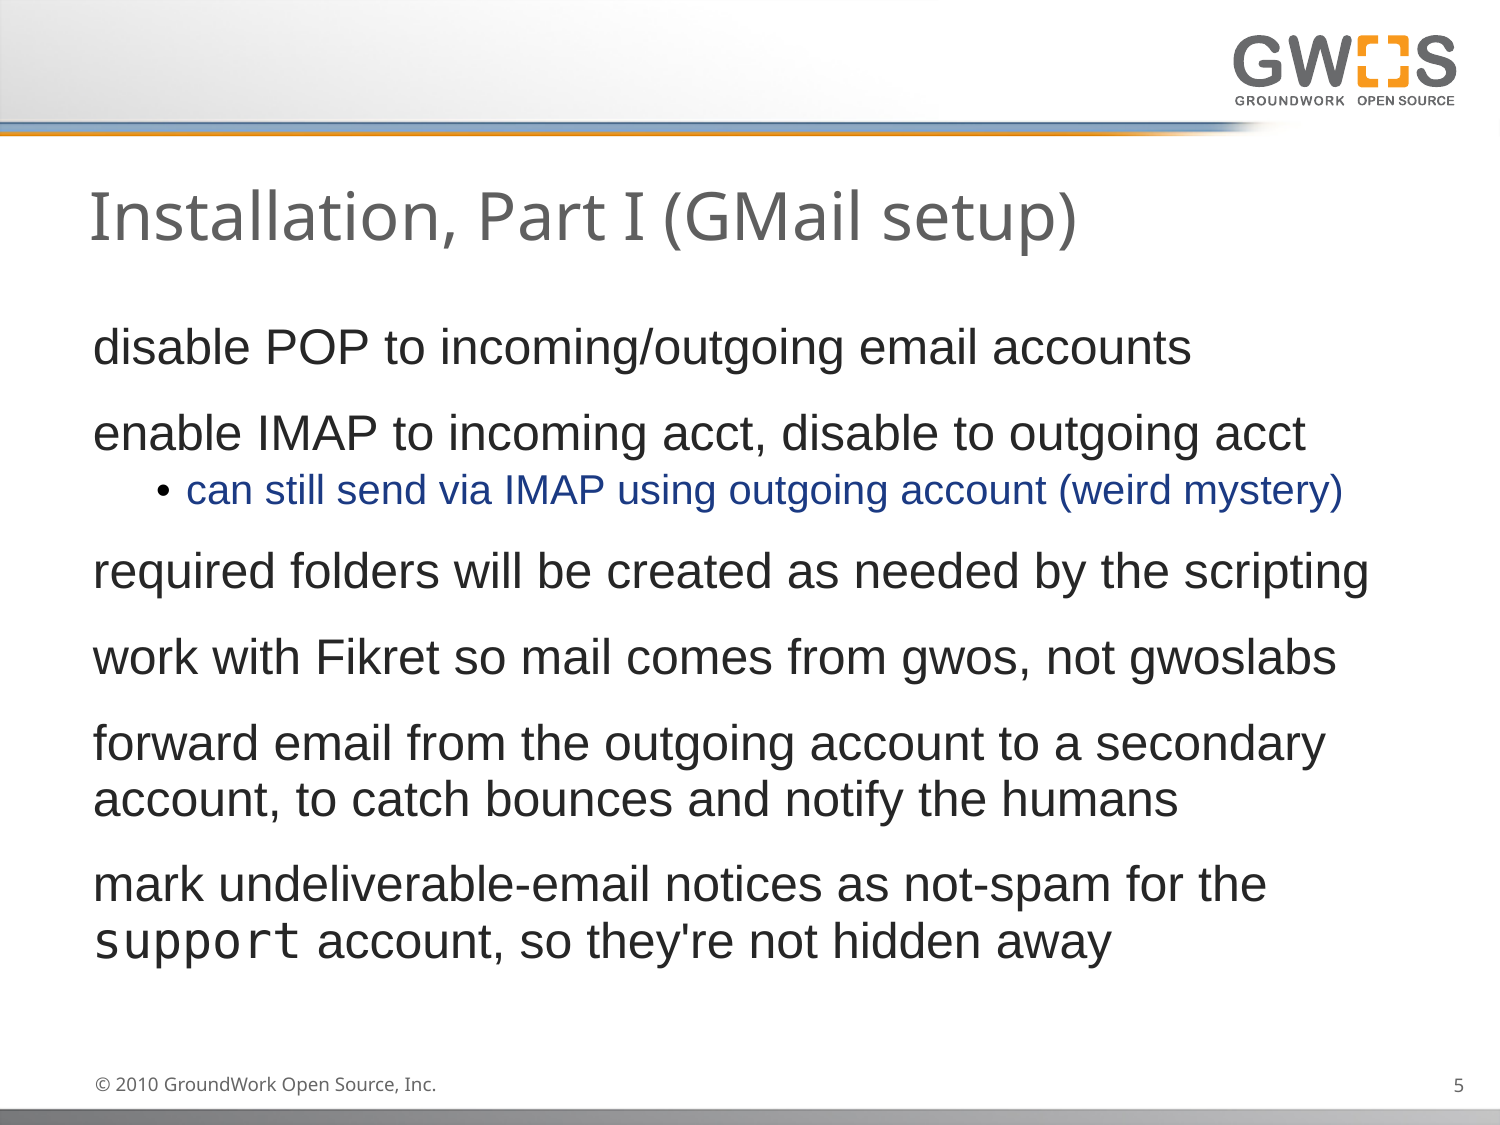

# Installation, Part I (GMail setup)
disable POP to incoming/outgoing email accounts
enable IMAP to incoming acct, disable to outgoing acct
can still send via IMAP using outgoing account (weird mystery)
required folders will be created as needed by the scripting
work with Fikret so mail comes from gwos, not gwoslabs
forward email from the outgoing account to a secondary account, to catch bounces and notify the humans
mark undeliverable-email notices as not-spam for the support account, so they're not hidden away
5